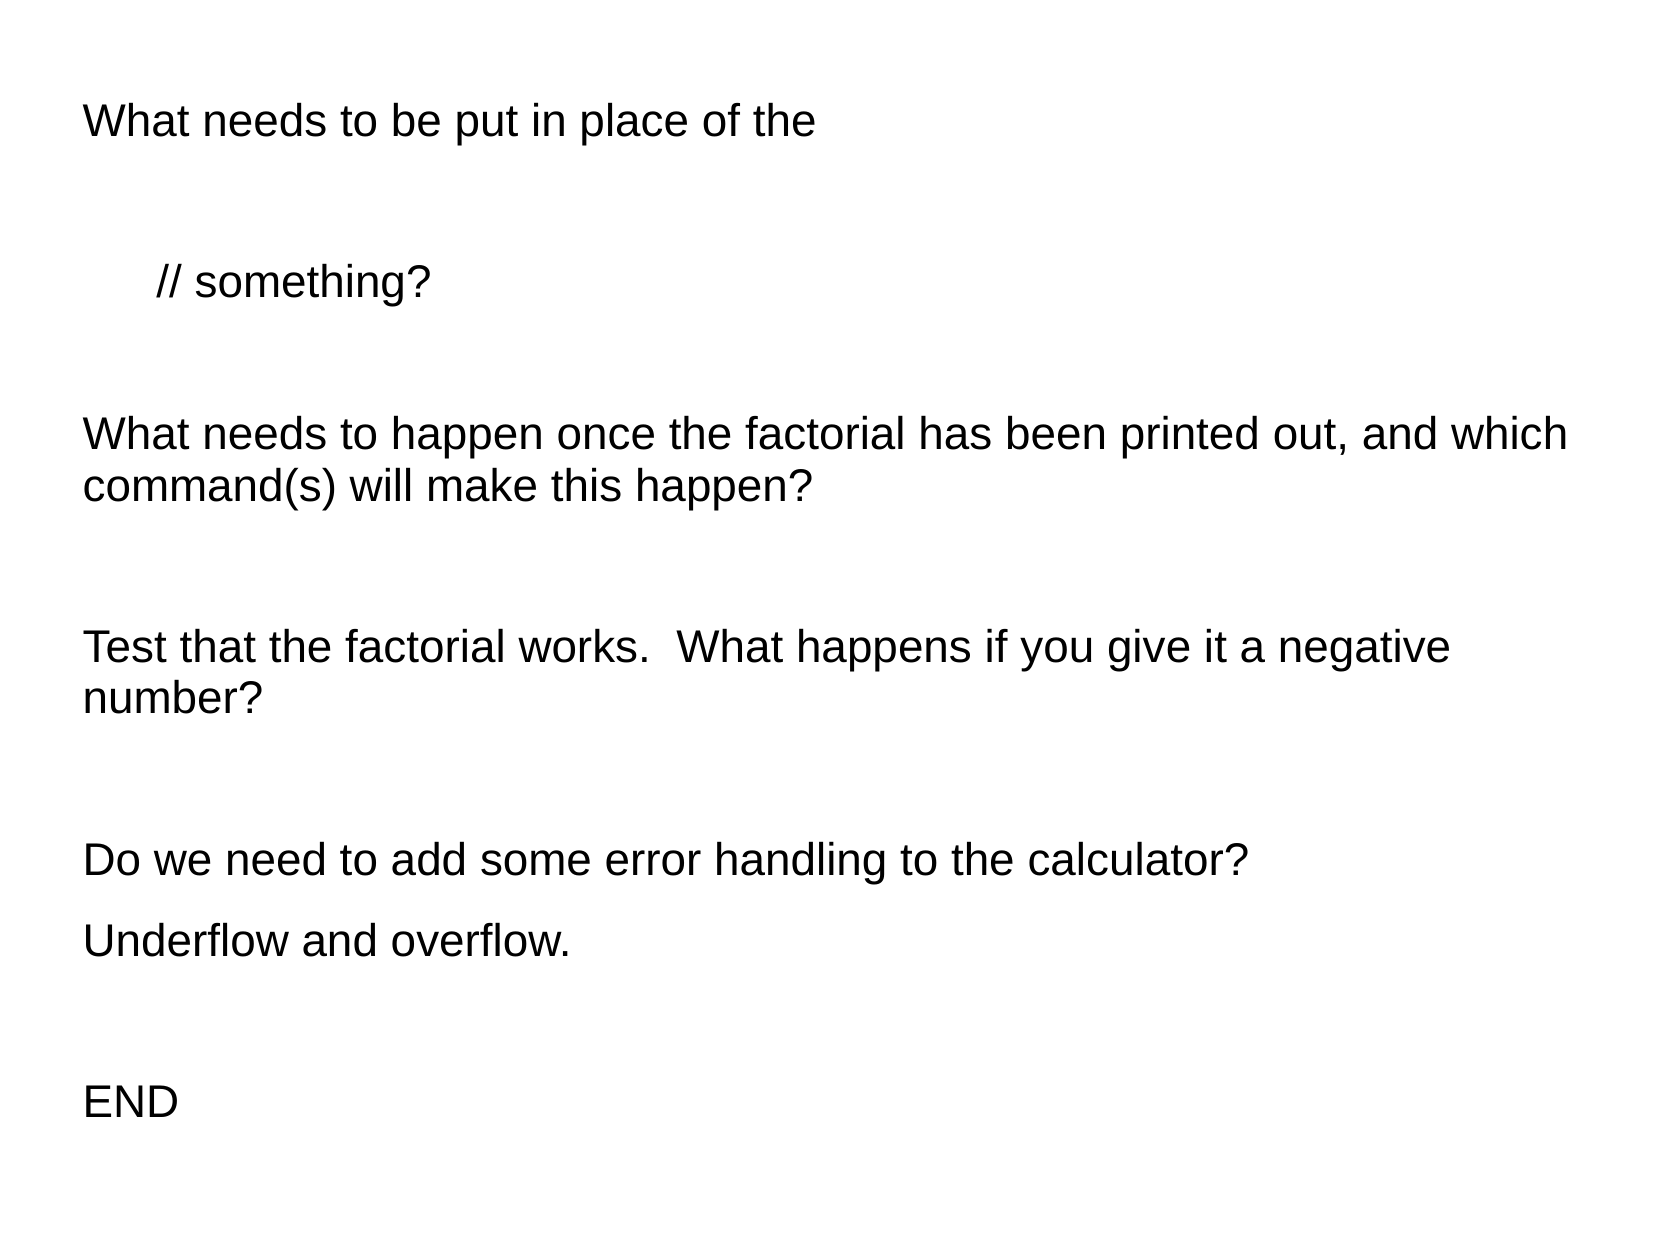

# What needs to be put in place of the
 	// something?
What needs to happen once the factorial has been printed out, and which command(s) will make this happen?
Test that the factorial works. What happens if you give it a negative number?
Do we need to add some error handling to the calculator?
Underflow and overflow.
END